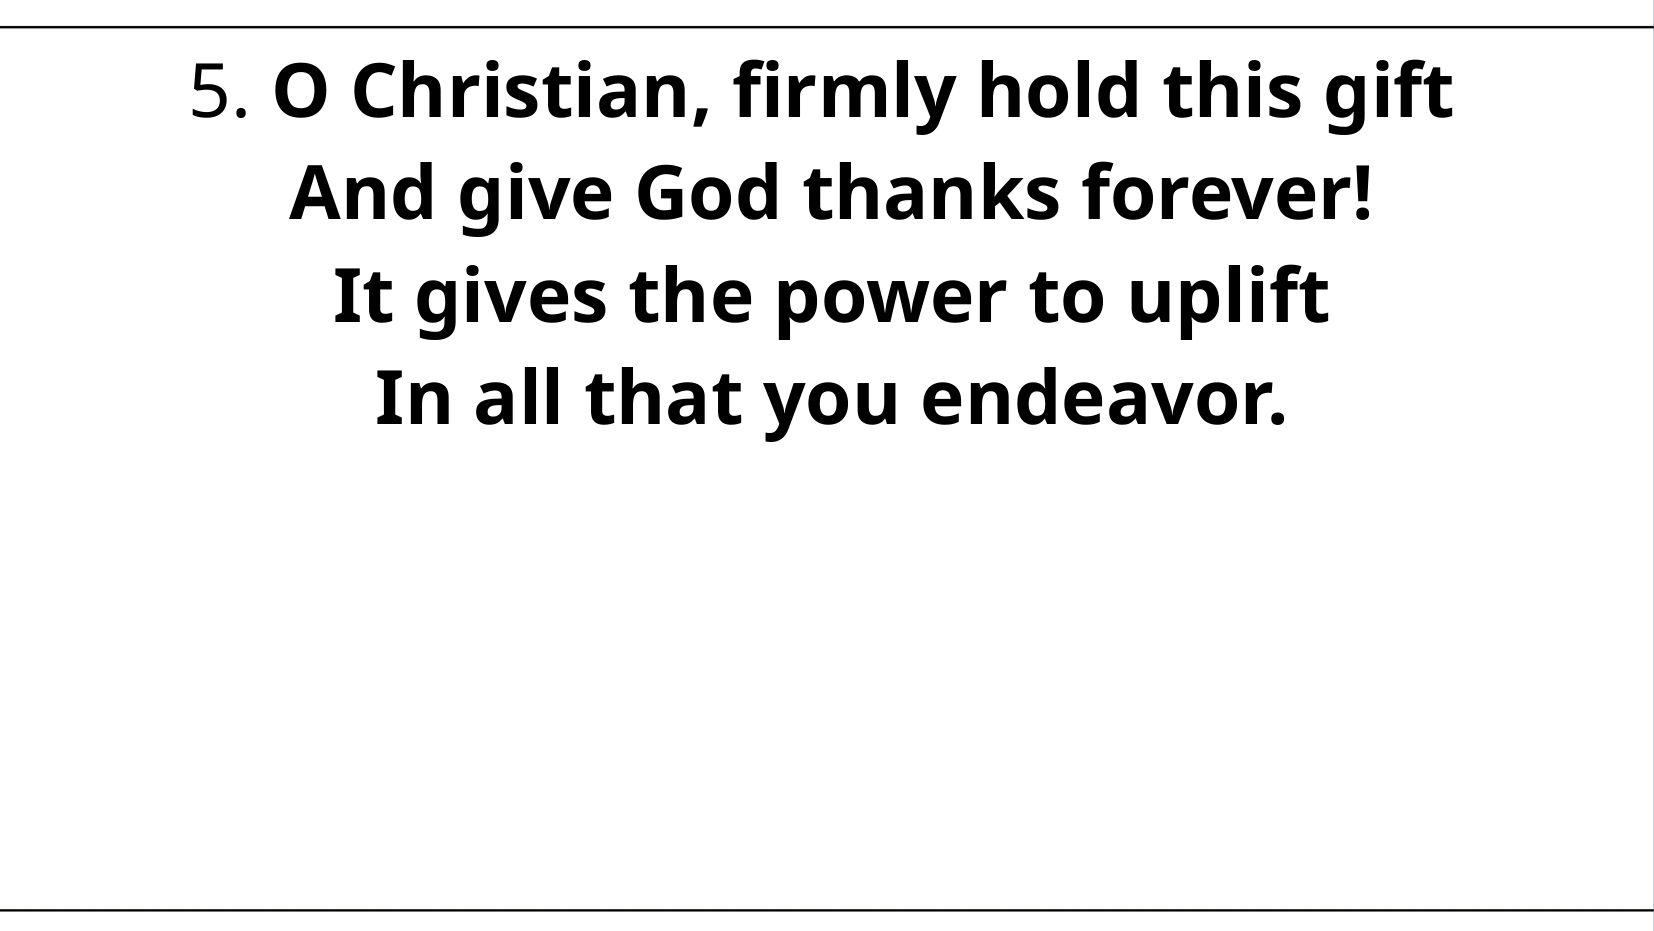

5. O Christian, firmly hold this gift
And give God thanks forever!
It gives the power to uplift
In all that you endeavor.